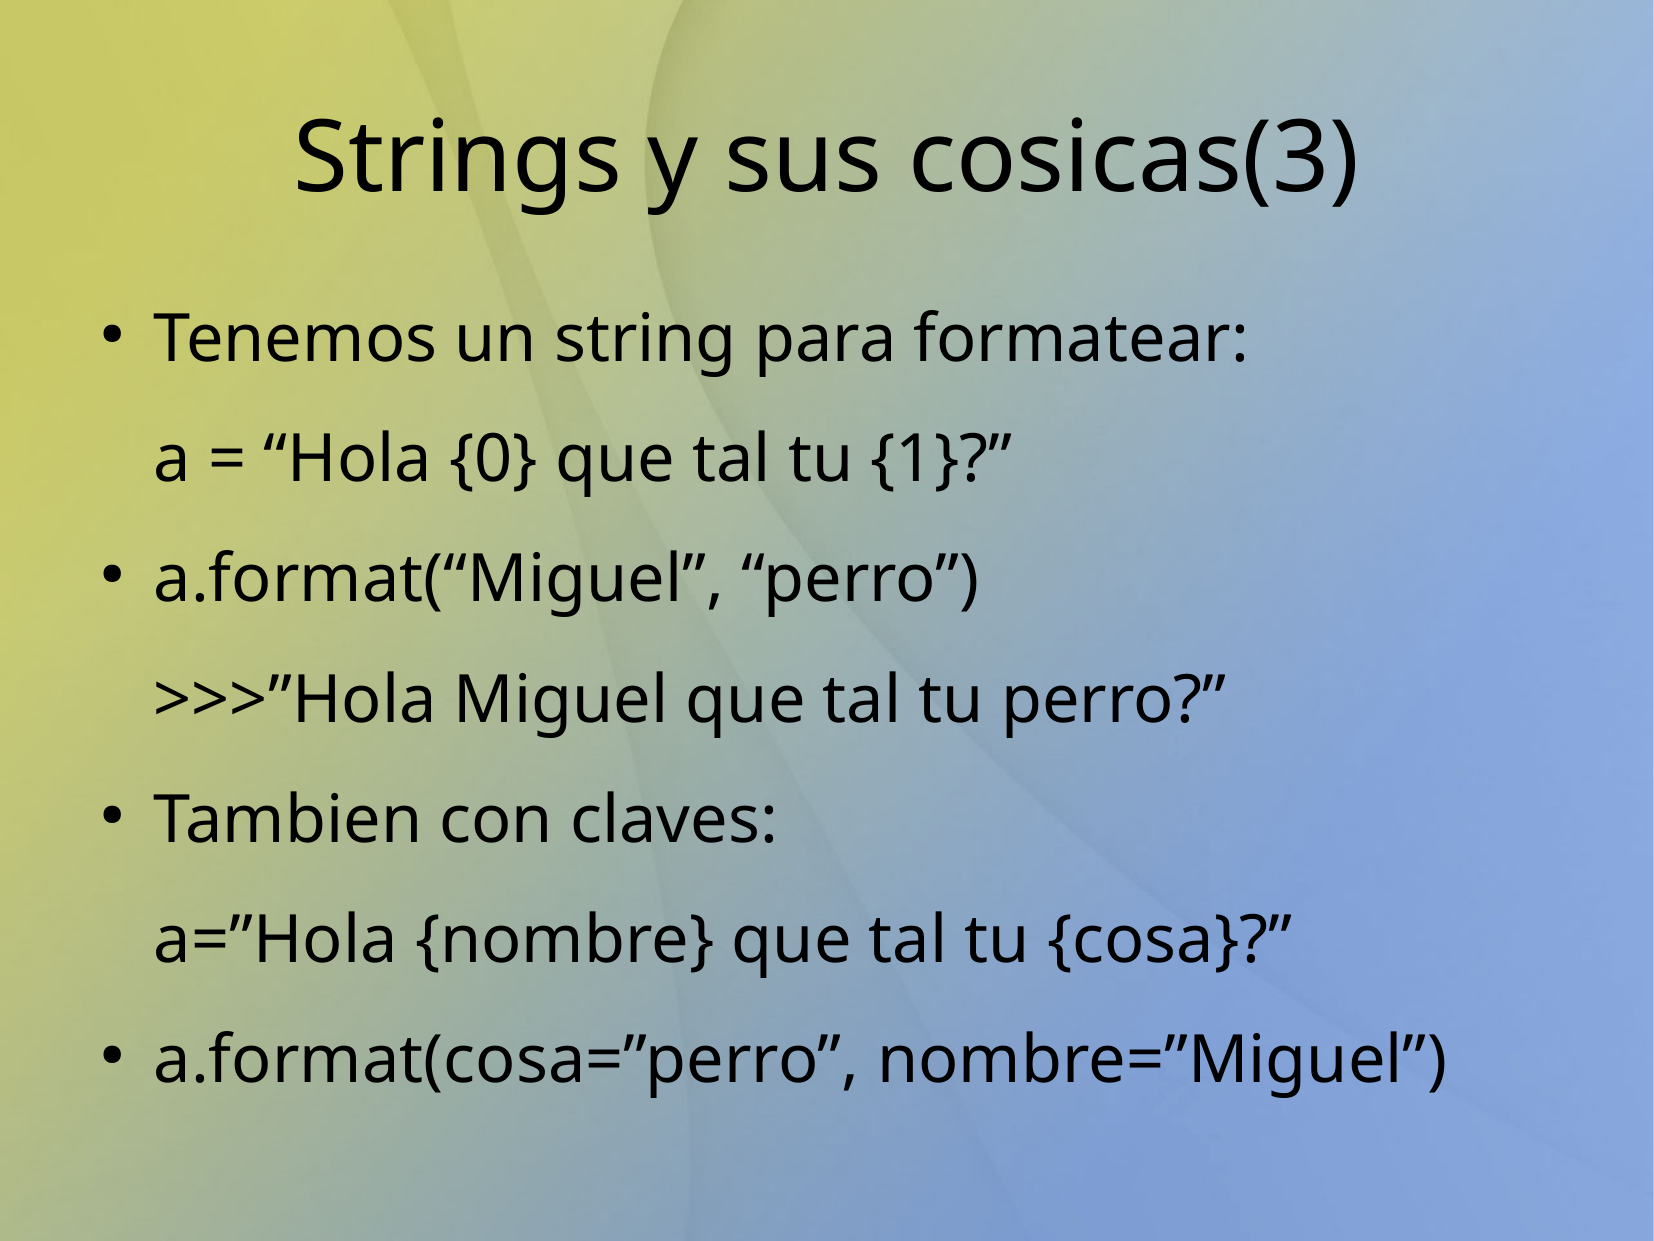

# Strings y sus cosicas(3)
Tenemos un string para formatear:
a = “Hola {0} que tal tu {1}?”
a.format(“Miguel”, “perro”)
>>>”Hola Miguel que tal tu perro?”
Tambien con claves:
a=”Hola {nombre} que tal tu {cosa}?”
a.format(cosa=”perro”, nombre=”Miguel”)